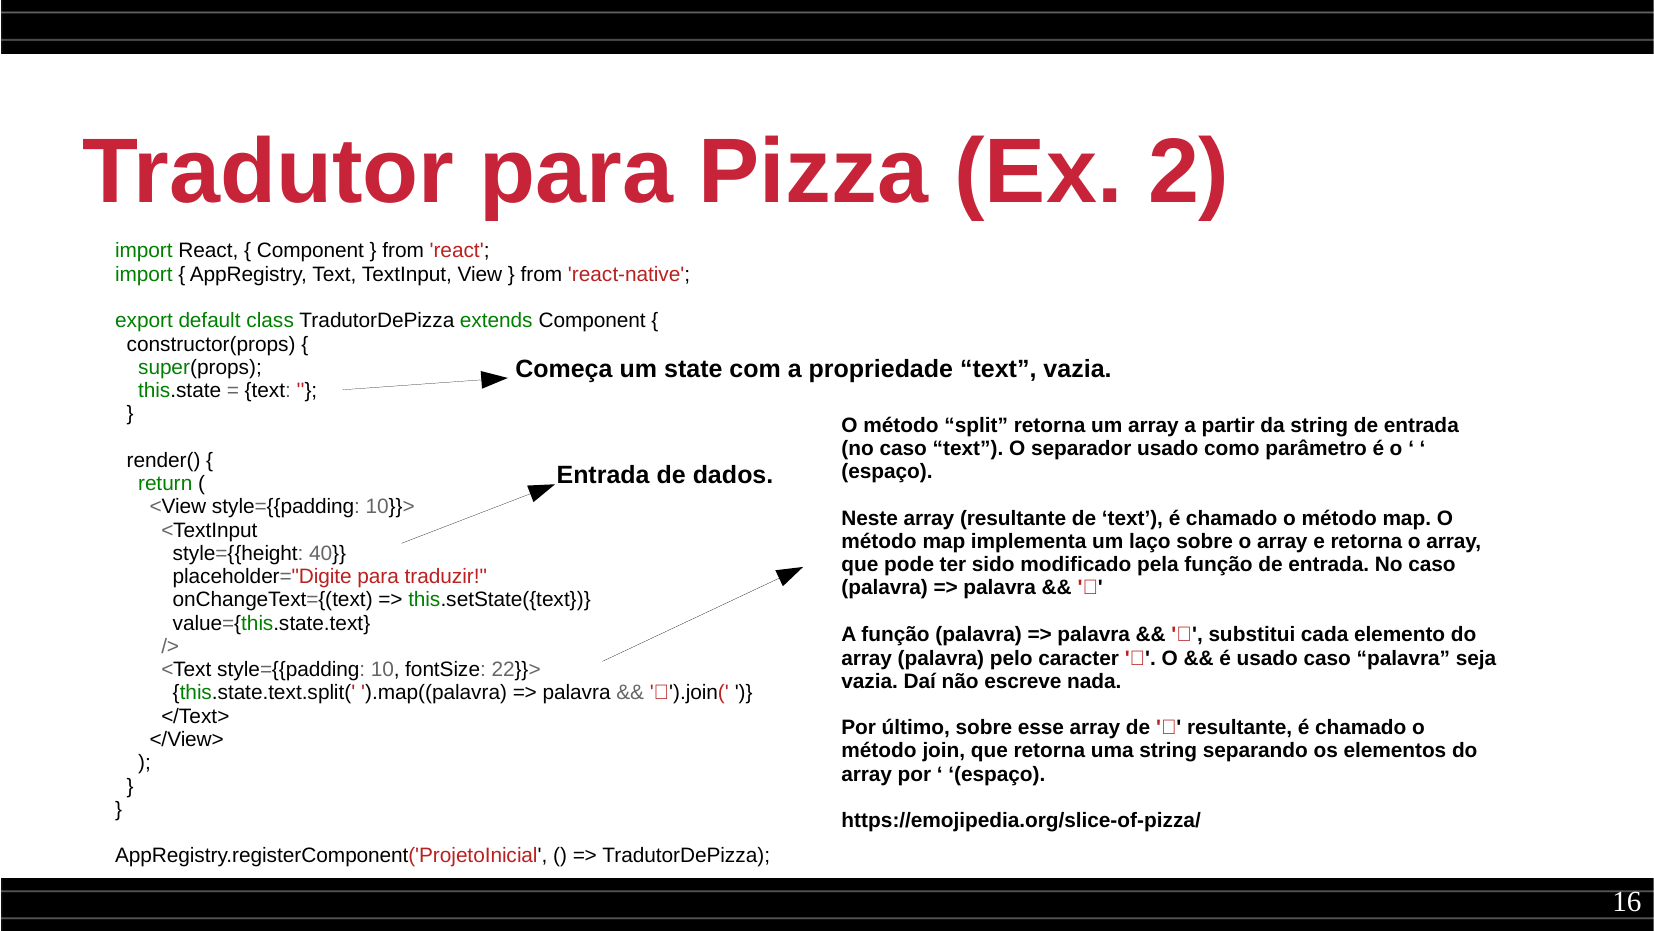

# Tradutor para Pizza (Ex. 2)
import React, { Component } from 'react';
import { AppRegistry, Text, TextInput, View } from 'react-native';
export default class TradutorDePizza extends Component {
 constructor(props) {
 super(props);
 this.state = {text: ''};
 }
 render() {
 return (
 <View style={{padding: 10}}>
 <TextInput
 style={{height: 40}}
 placeholder="Digite para traduzir!"
 onChangeText={(text) => this.setState({text})}
 value={this.state.text}
 />
 <Text style={{padding: 10, fontSize: 22}}>
 {this.state.text.split(' ').map((palavra) => palavra && '🍕').join(' ')}
 </Text>
 </View>
 );
 }
}
AppRegistry.registerComponent('ProjetoInicial', () => TradutorDePizza);
Começa um state com a propriedade “text”, vazia.
O método “split” retorna um array a partir da string de entrada (no caso “text”). O separador usado como parâmetro é o ‘ ‘ (espaço).
Neste array (resultante de ‘text’), é chamado o método map. O método map implementa um laço sobre o array e retorna o array, que pode ter sido modificado pela função de entrada. No caso (palavra) => palavra && '🍕'
A função (palavra) => palavra && '🍕', substitui cada elemento do array (palavra) pelo caracter '🍕'. O && é usado caso “palavra” seja vazia. Daí não escreve nada.
Por último, sobre esse array de '🍕' resultante, é chamado o método join, que retorna uma string separando os elementos do array por ‘ ‘(espaço).
https://emojipedia.org/slice-of-pizza/
Entrada de dados.